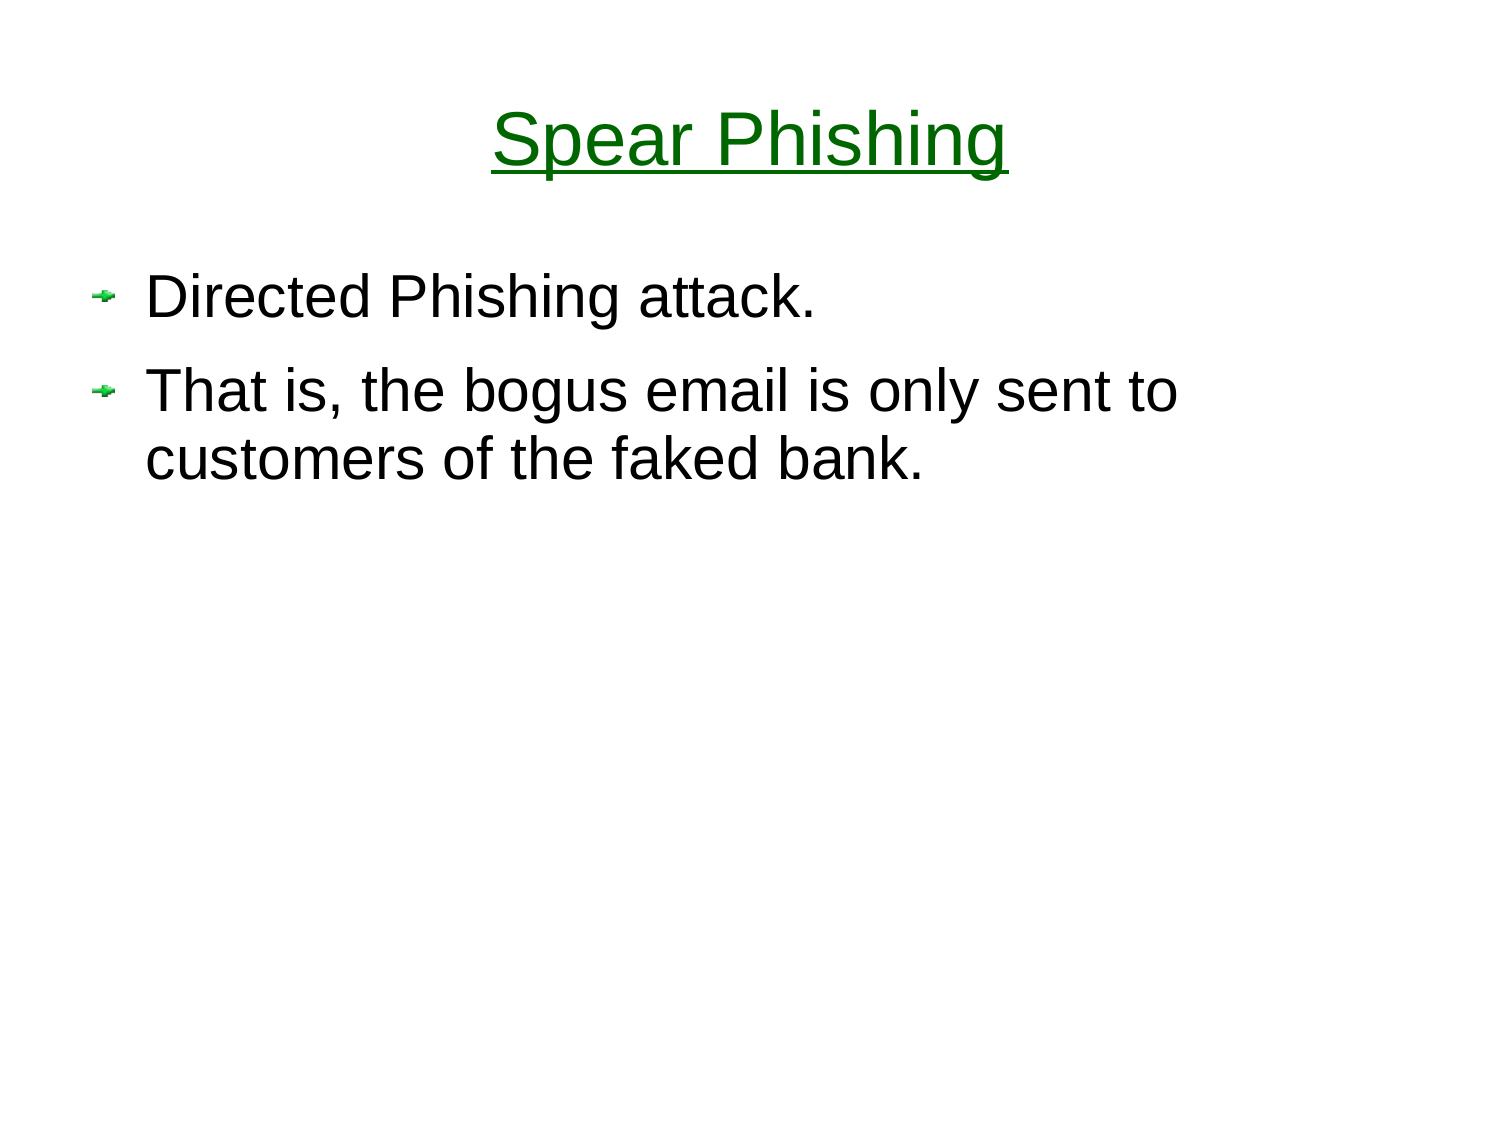

# Spear Phishing
Directed Phishing attack.
That is, the bogus email is only sent to customers of the faked bank.